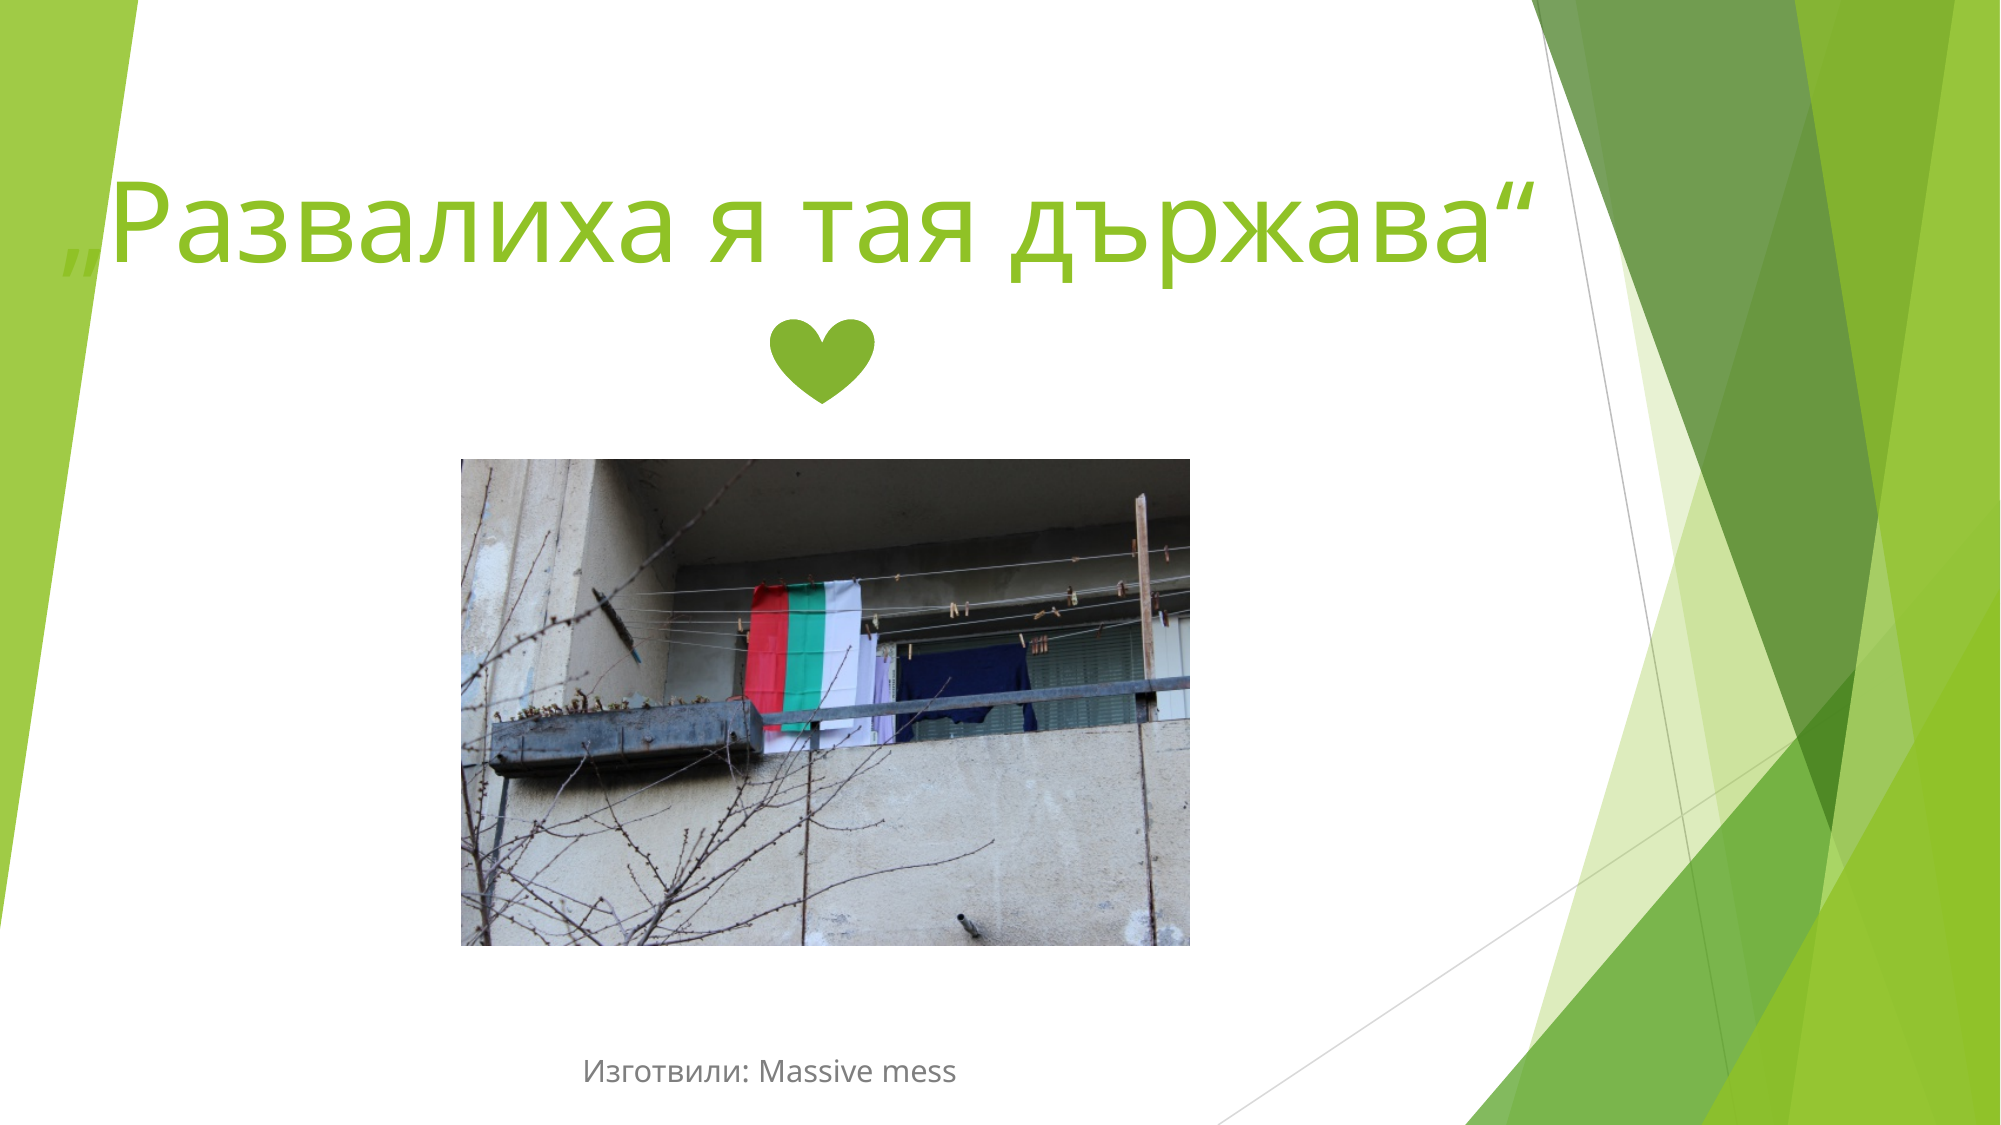

# „Развалиха я тая държава“
Изготвили: Massive mess